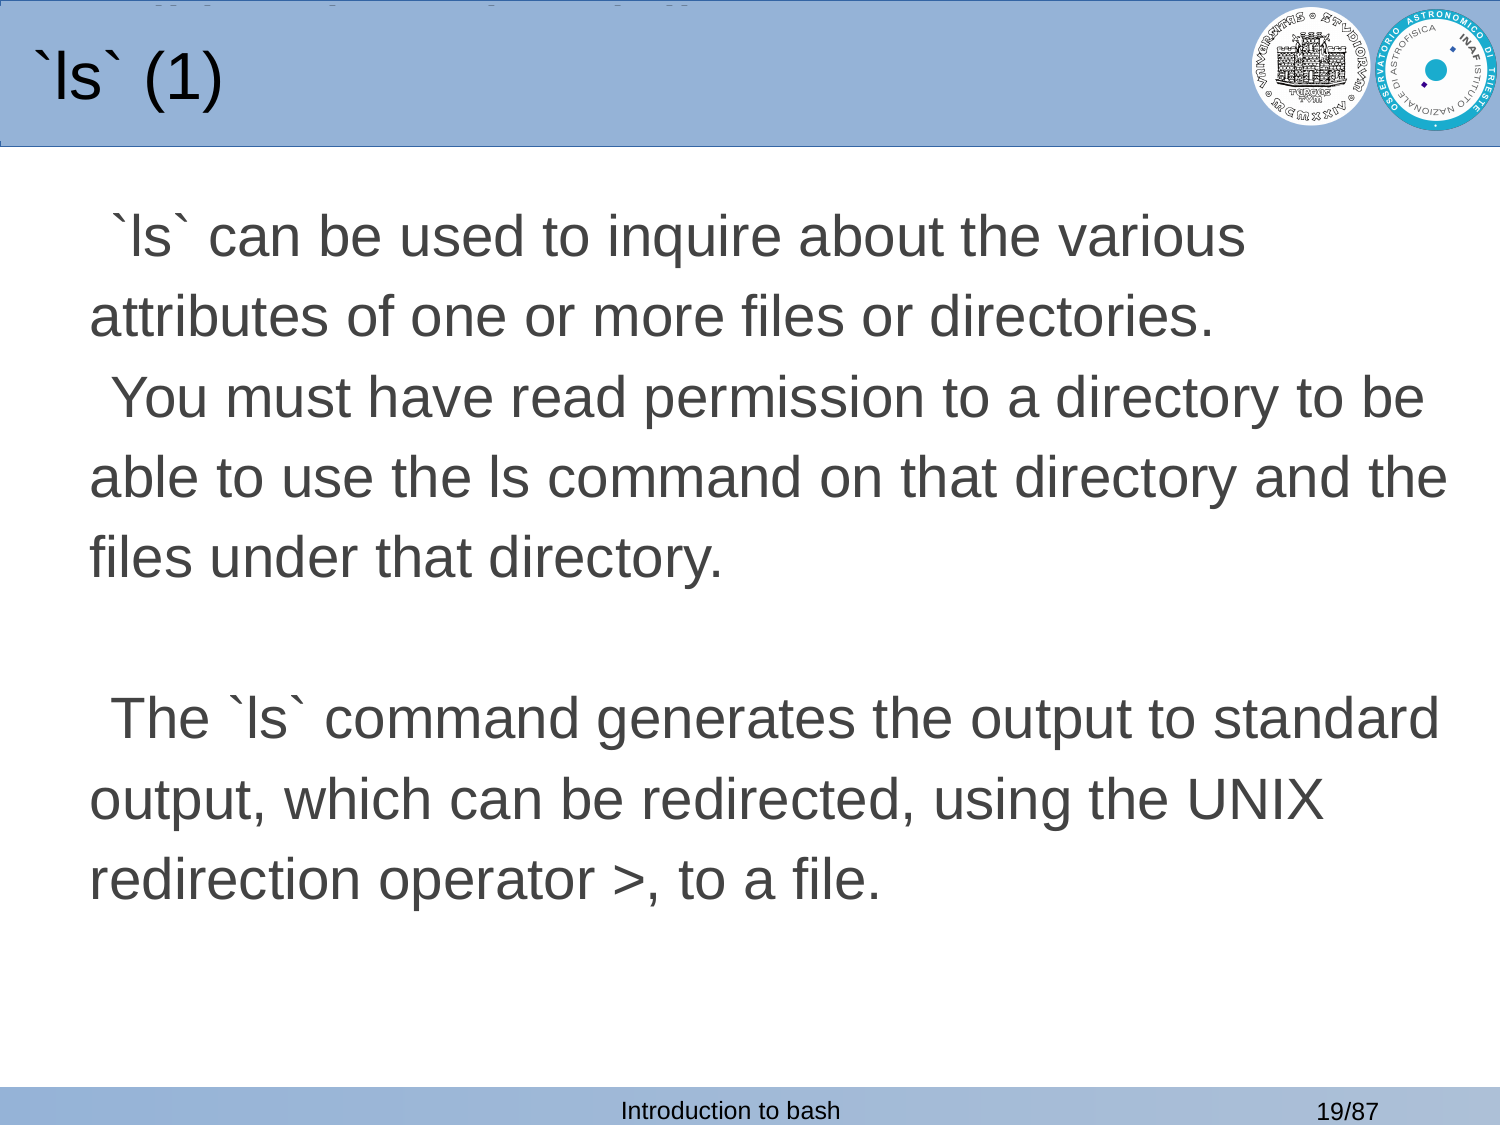

# Traditional service delivery
`ls` (1)
`ls` can be used to inquire about the various attributes of one or more files or directories.
You must have read permission to a directory to be able to use the ls command on that directory and the files under that directory.
The `ls` command generates the output to standard output, which can be redirected, using the UNIX redirection operator >, to a file.